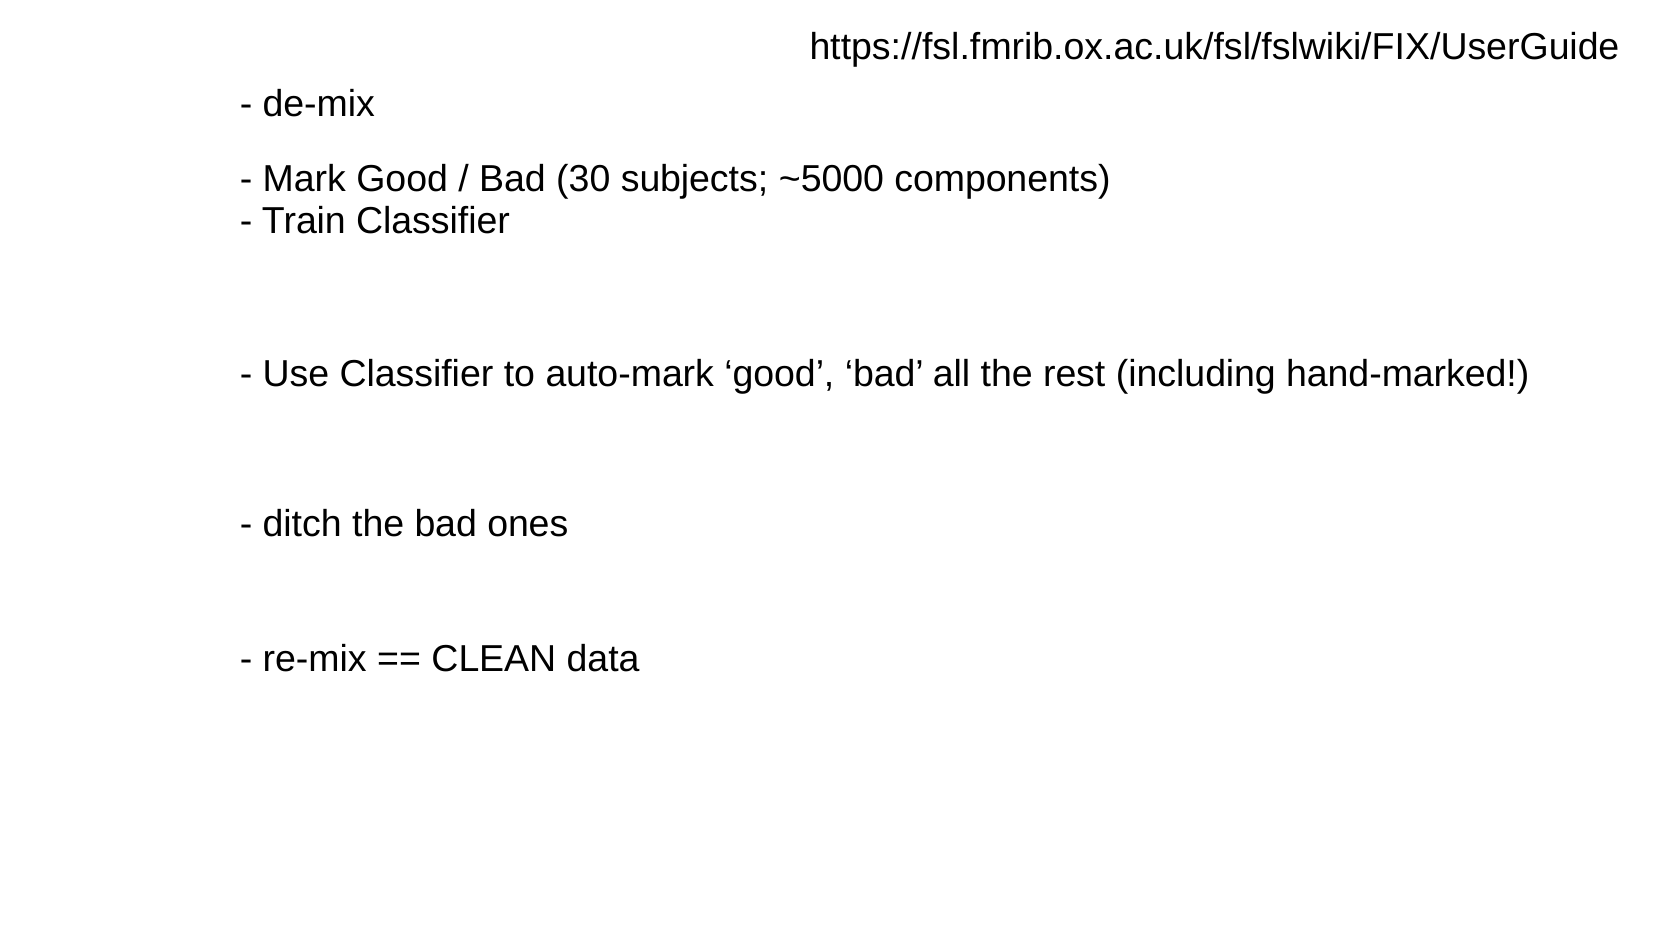

https://fsl.fmrib.ox.ac.uk/fsl/fslwiki/FIX/UserGuide
- de-mix
- Mark Good / Bad (30 subjects; ~5000 components)
- Train Classifier
- Use Classifier to auto-mark ‘good’, ‘bad’ all the rest (including hand-marked!)
- ditch the bad ones
- re-mix == CLEAN data